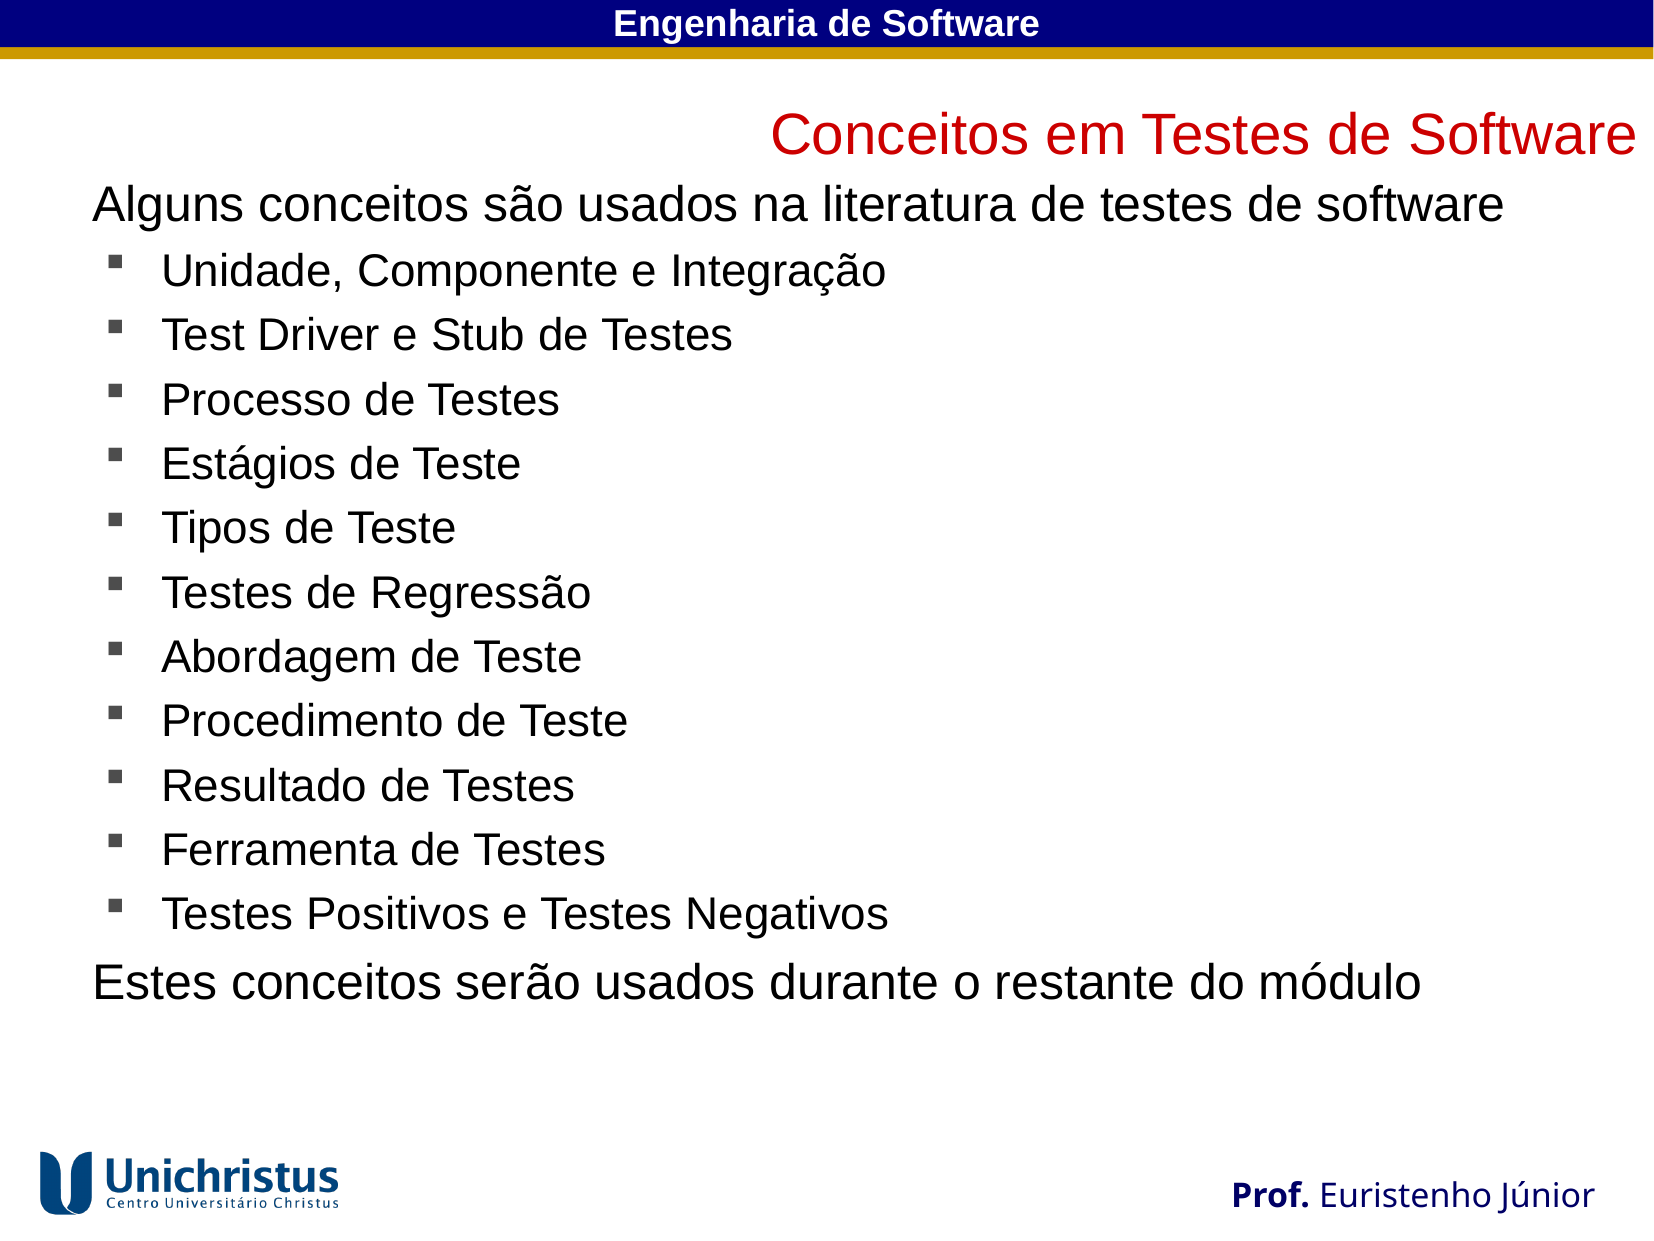

Engenharia de Software
Conceitos em Testes de Software
# Alguns conceitos são usados na literatura de testes de software
Unidade, Componente e Integração
Test Driver e Stub de Testes
Processo de Testes
Estágios de Teste
Tipos de Teste
Testes de Regressão
Abordagem de Teste
Procedimento de Teste
Resultado de Testes
Ferramenta de Testes
Testes Positivos e Testes Negativos
Estes conceitos serão usados durante o restante do módulo
Prof. Euristenho Júnior